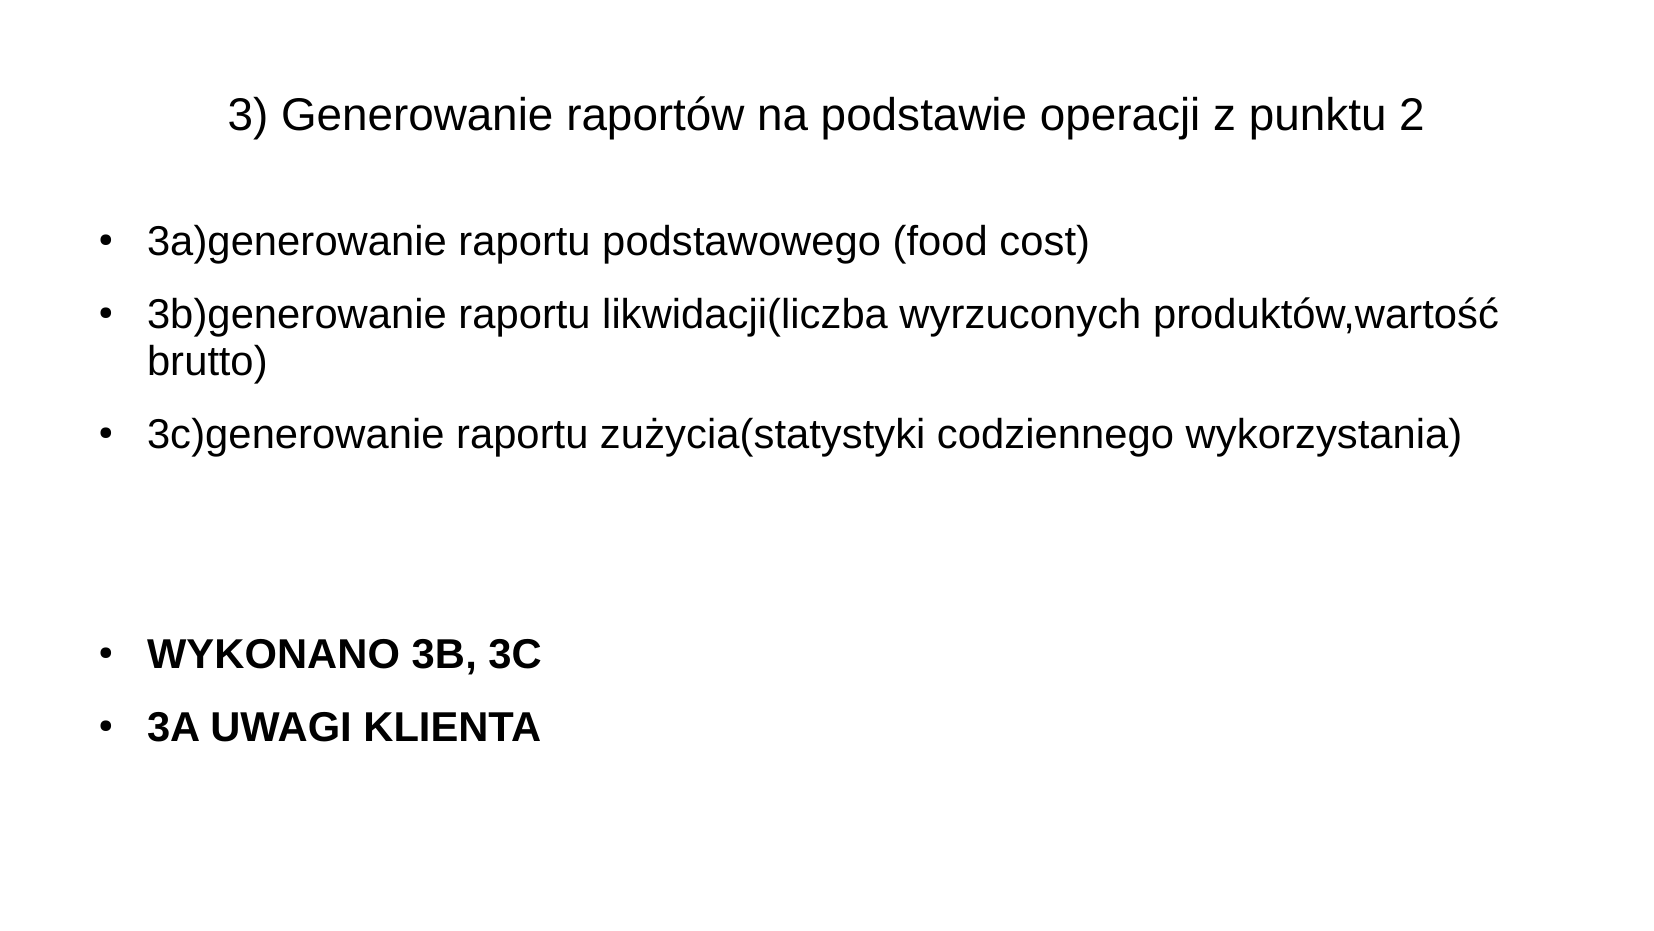

# 3) Generowanie raportów na podstawie operacji z punktu 2
3a)generowanie raportu podstawowego (food cost)
3b)generowanie raportu likwidacji(liczba wyrzuconych produktów,wartość brutto)
3c)generowanie raportu zużycia(statystyki codziennego wykorzystania)
WYKONANO 3B, 3C
3A UWAGI KLIENTA